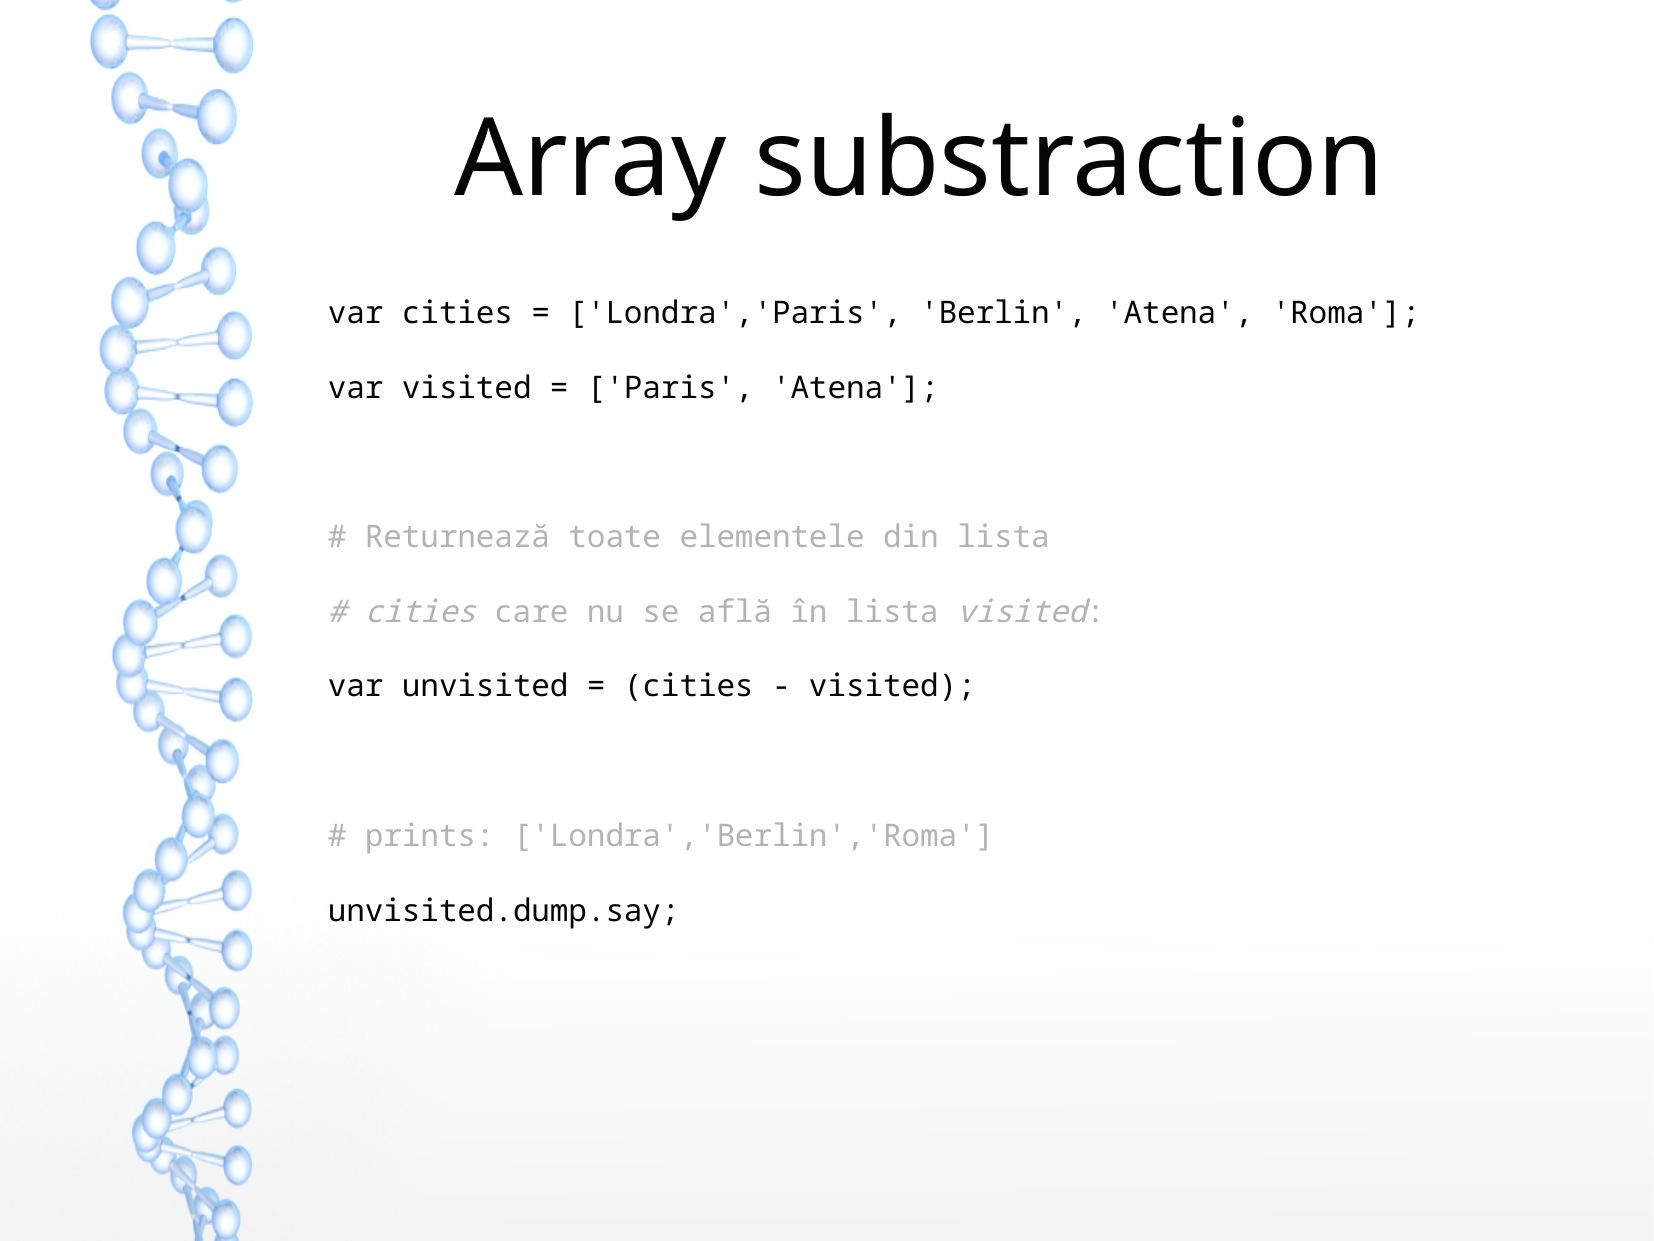

# Array substraction
var cities = ['Londra','Paris', 'Berlin', 'Atena', 'Roma'];
var visited = ['Paris', 'Atena'];
# Returnează toate elementele din lista
# cities care nu se află în lista visited:
var unvisited = (cities - visited);
# prints: ['Londra','Berlin','Roma']
unvisited.dump.say;